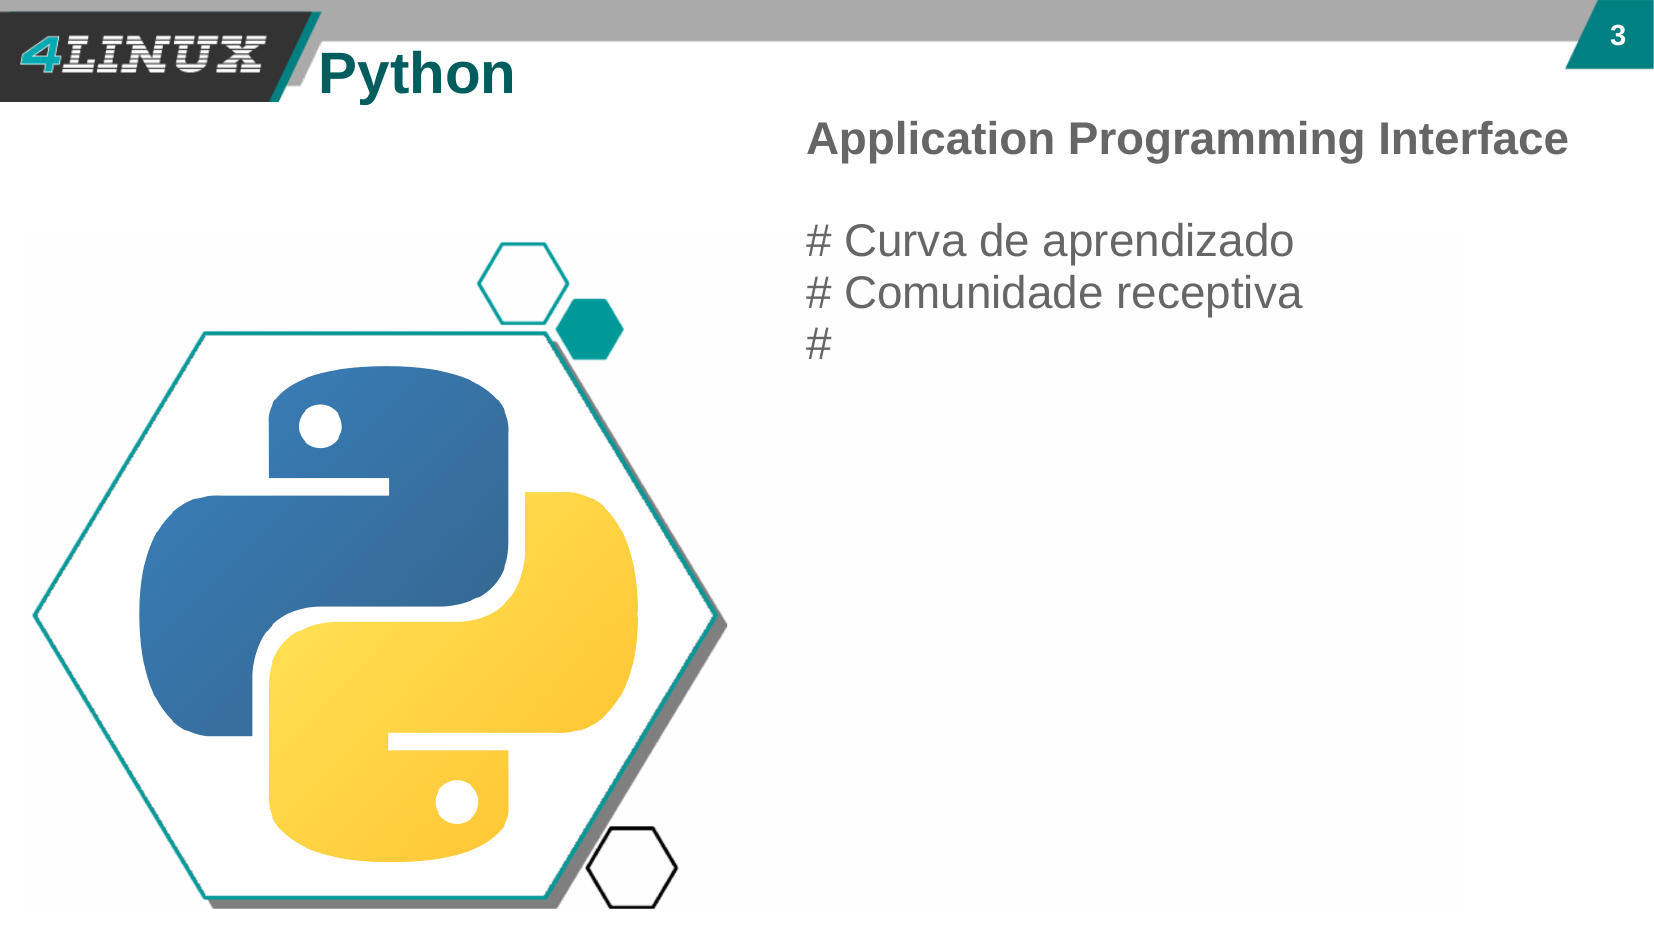

# Python
Application Programming Interface
# Curva de aprendizado
# Comunidade receptiva
#